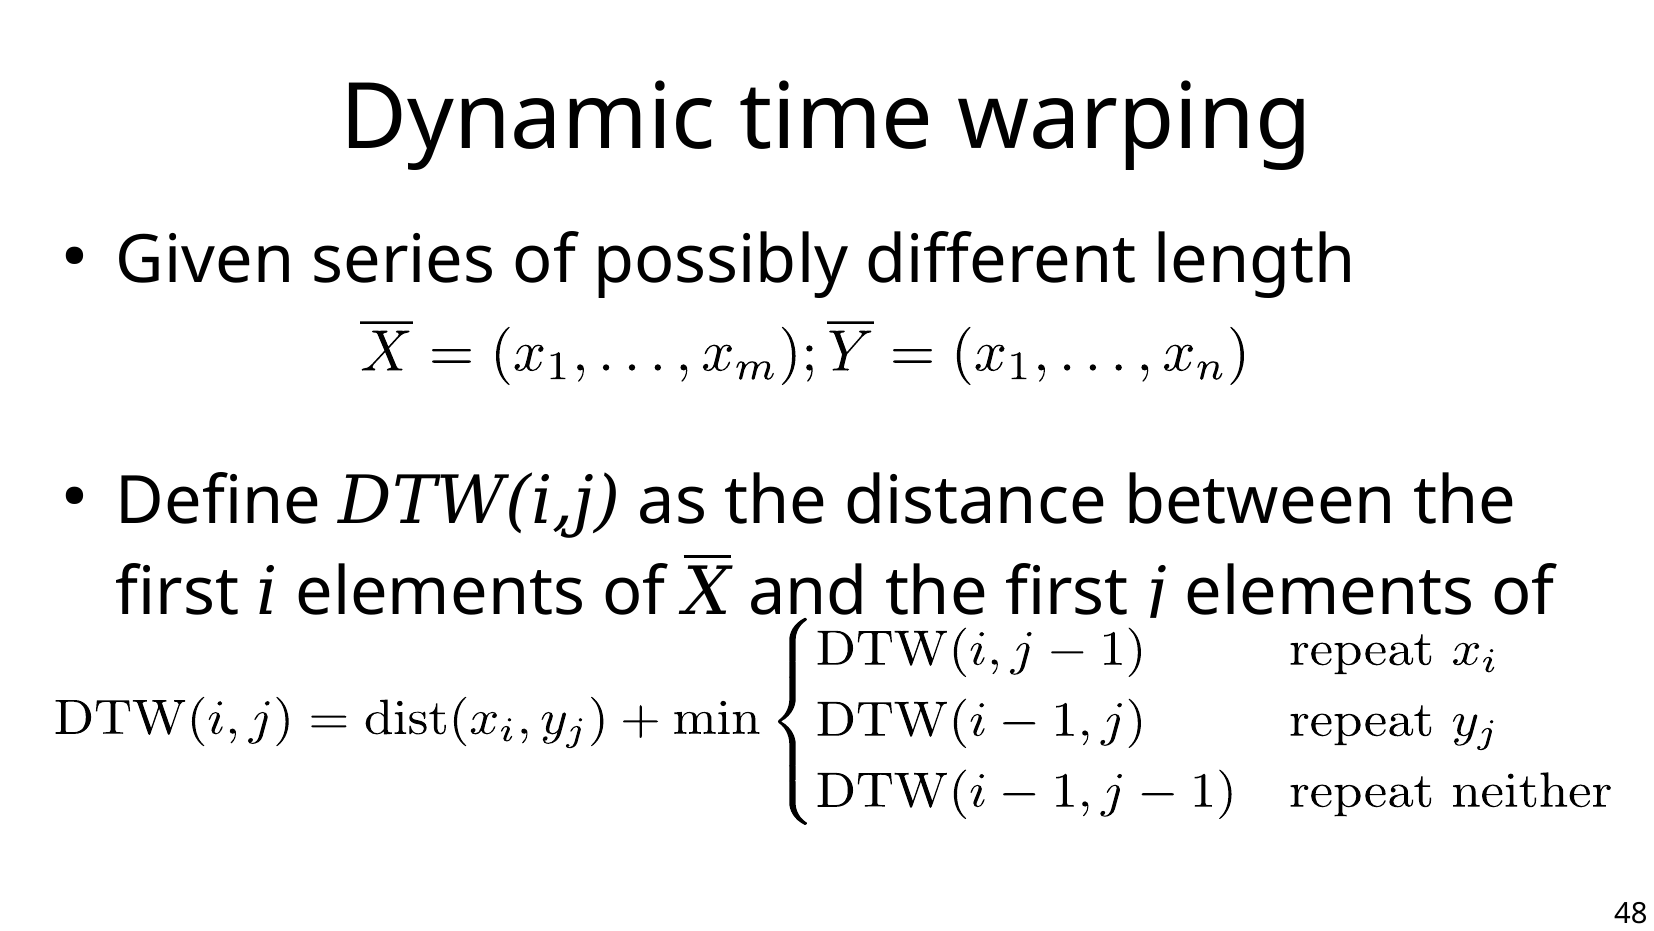

# Dynamic time warping
Given series of possibly different length
Define DTW(i,j) as the distance between the first i elements of X and the first j elements of Y
48